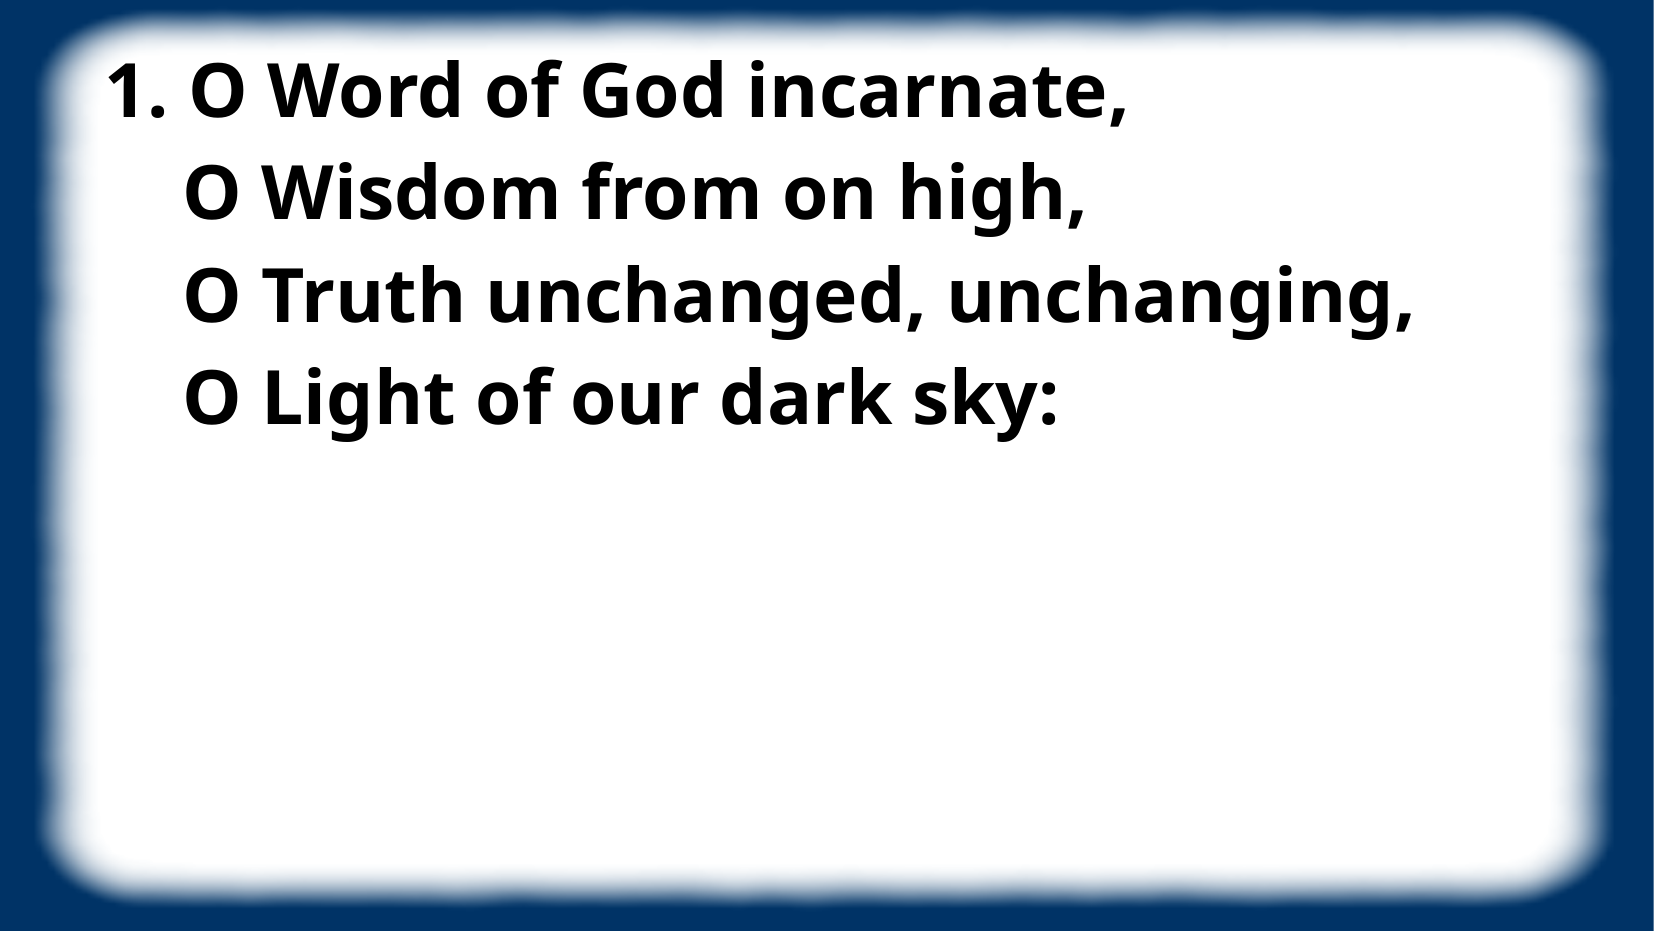

1. O Word of God incarnate,
 O Wisdom from on high,
 O Truth unchanged, unchanging,
 O Light of our dark sky: